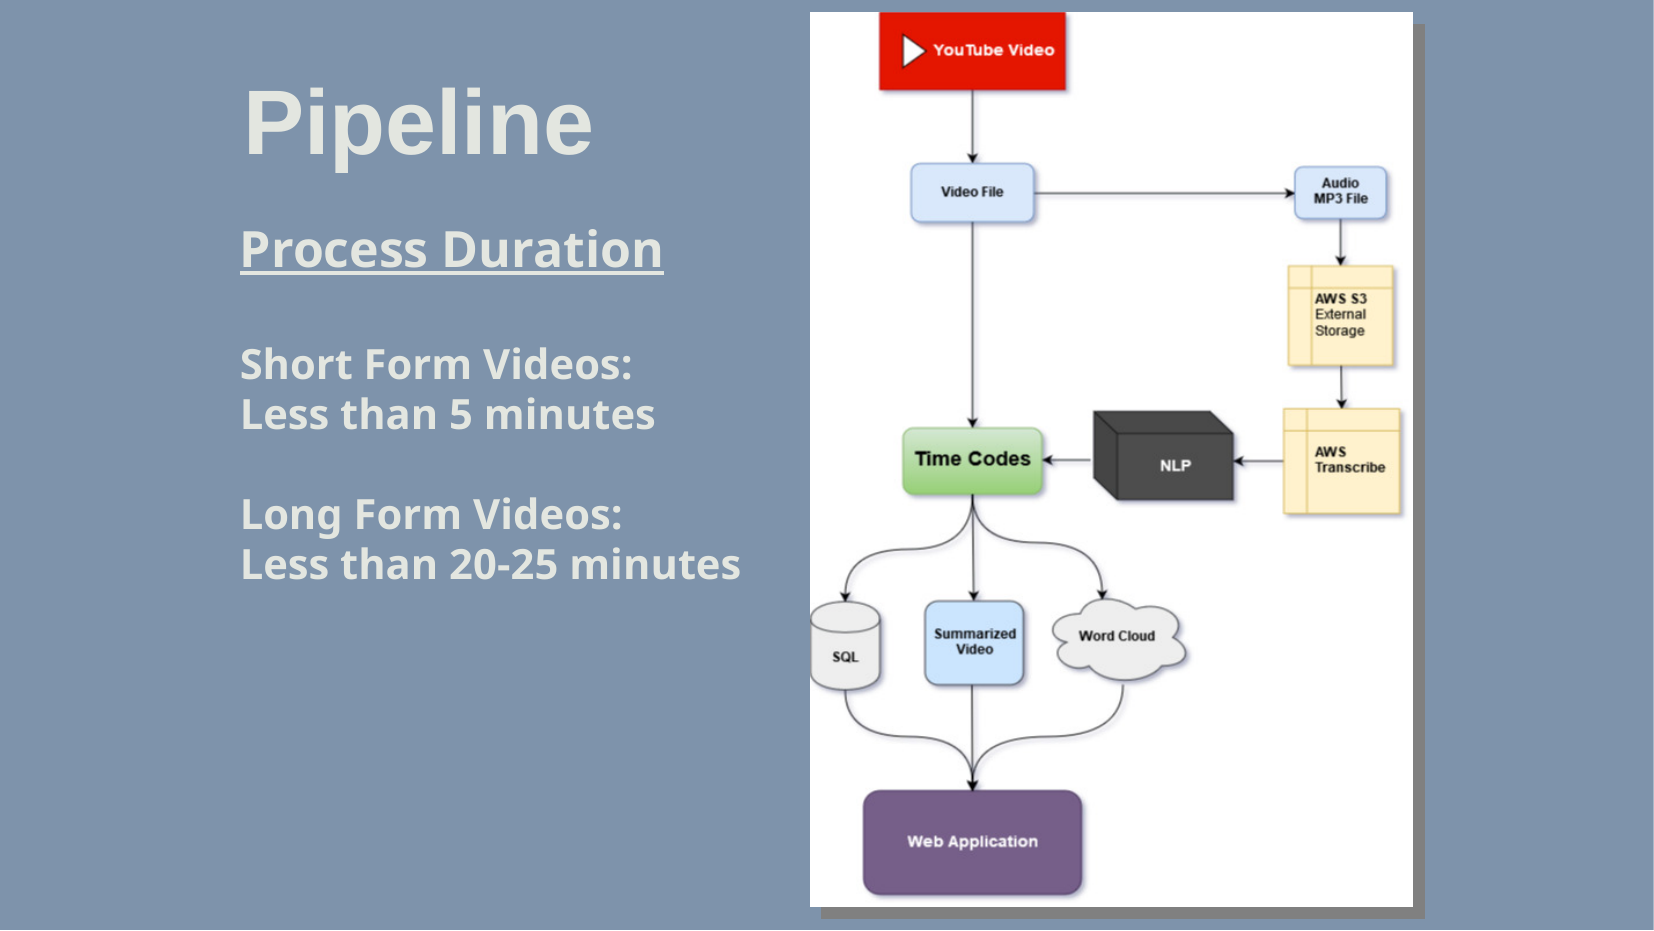

Pipeline
Process Duration
Short Form Videos:
Less than 5 minutes
Long Form Videos:
Less than 20-25 minutes